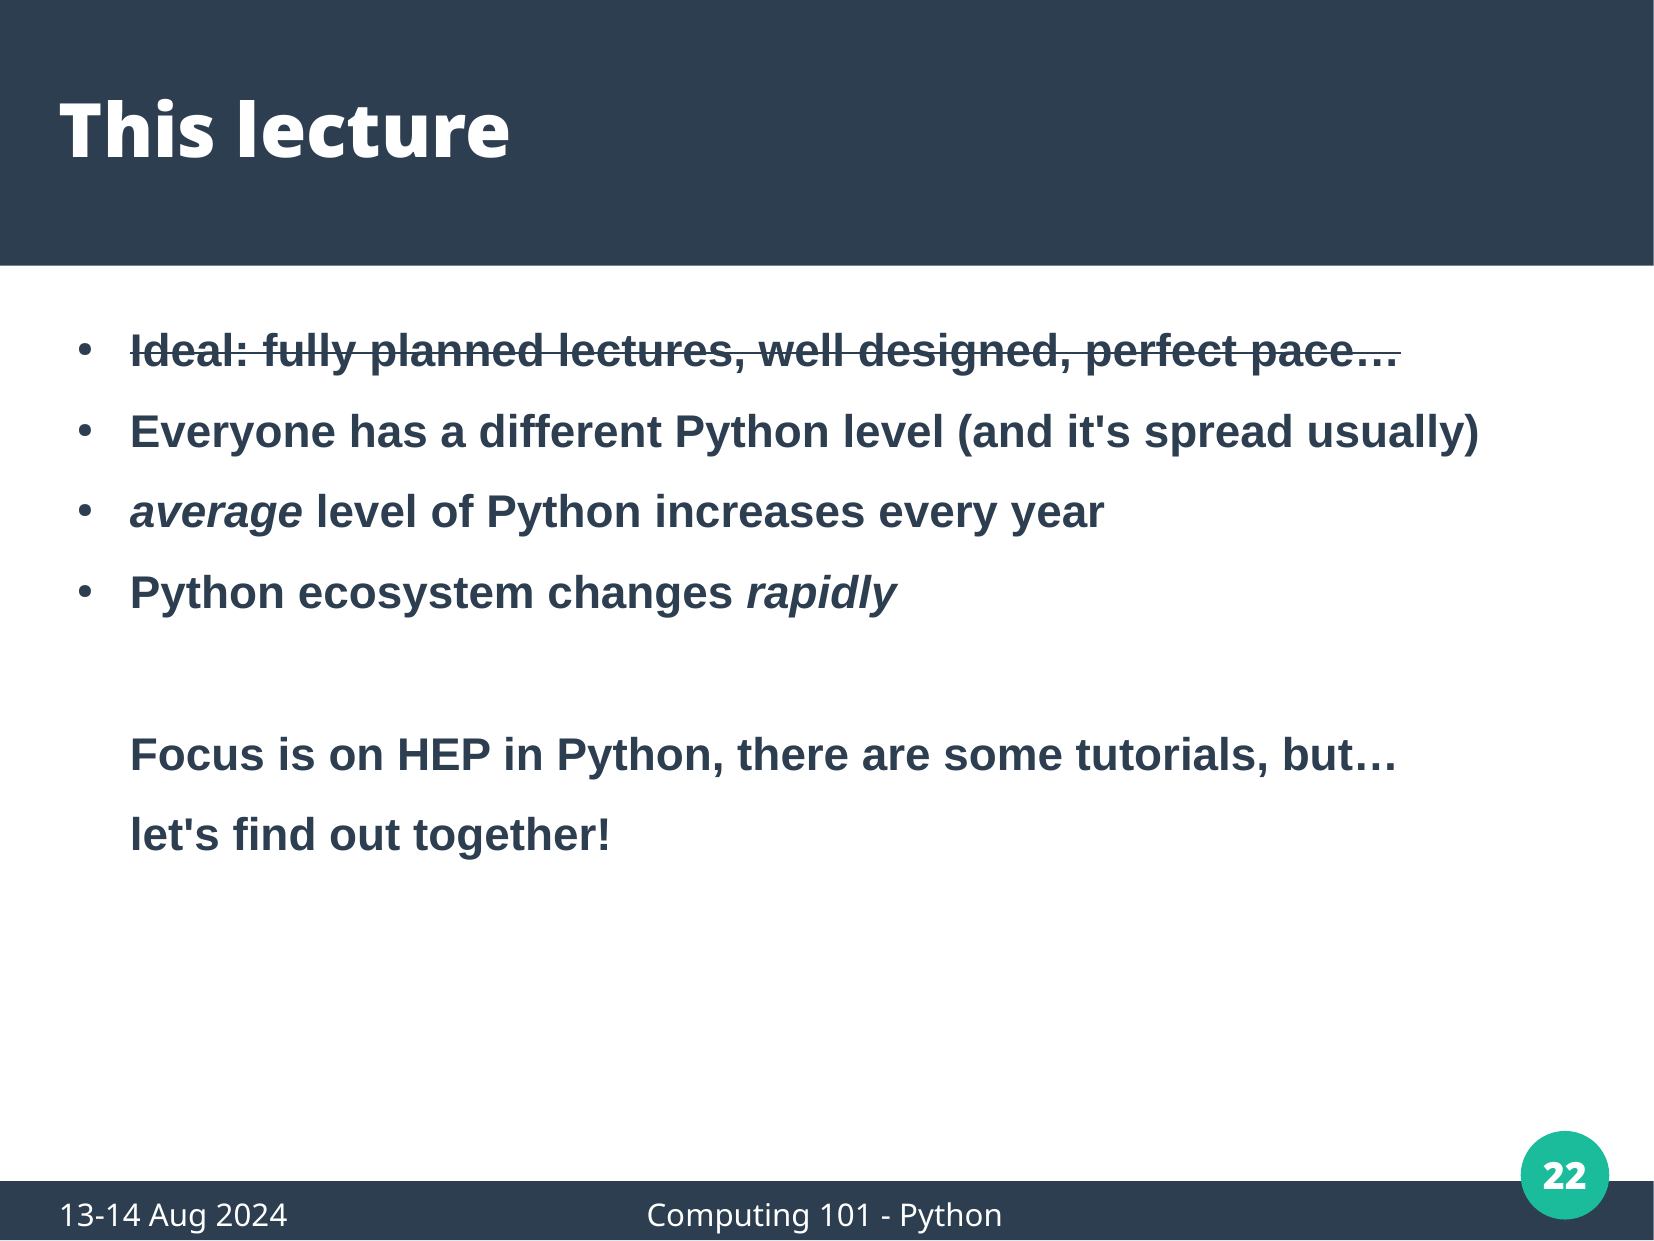

# This lecture
Ideal: fully planned lectures, well designed, perfect pace…
Everyone has a different Python level (and it's spread usually)
average level of Python increases every year
Python ecosystem changes rapidly
Focus is on HEP in Python, there are some tutorials, but…
let's find out together!
22
13-14 Aug 2024